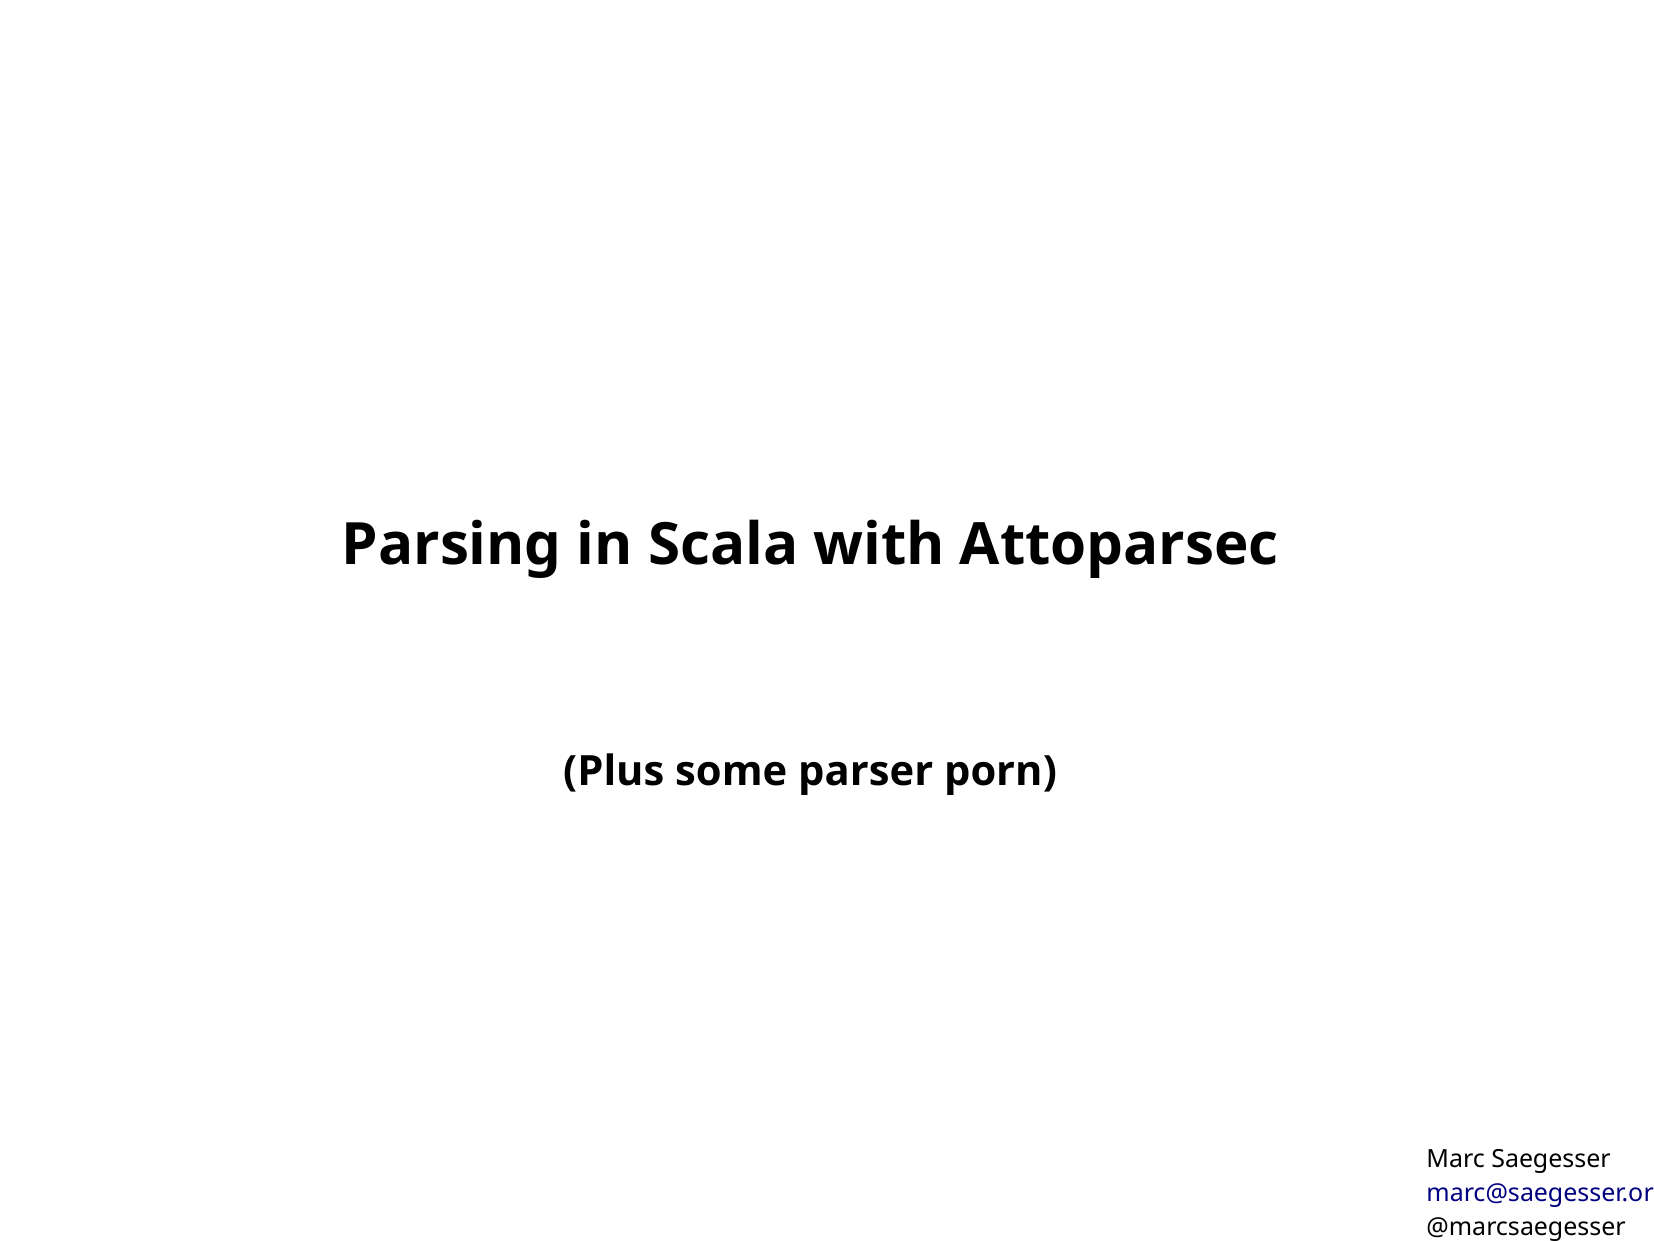

#
Parsing in Scala with Attoparsec
(Plus some parser porn)
Marc Saegesser
marc@saegesser.org
@marcsaegesser